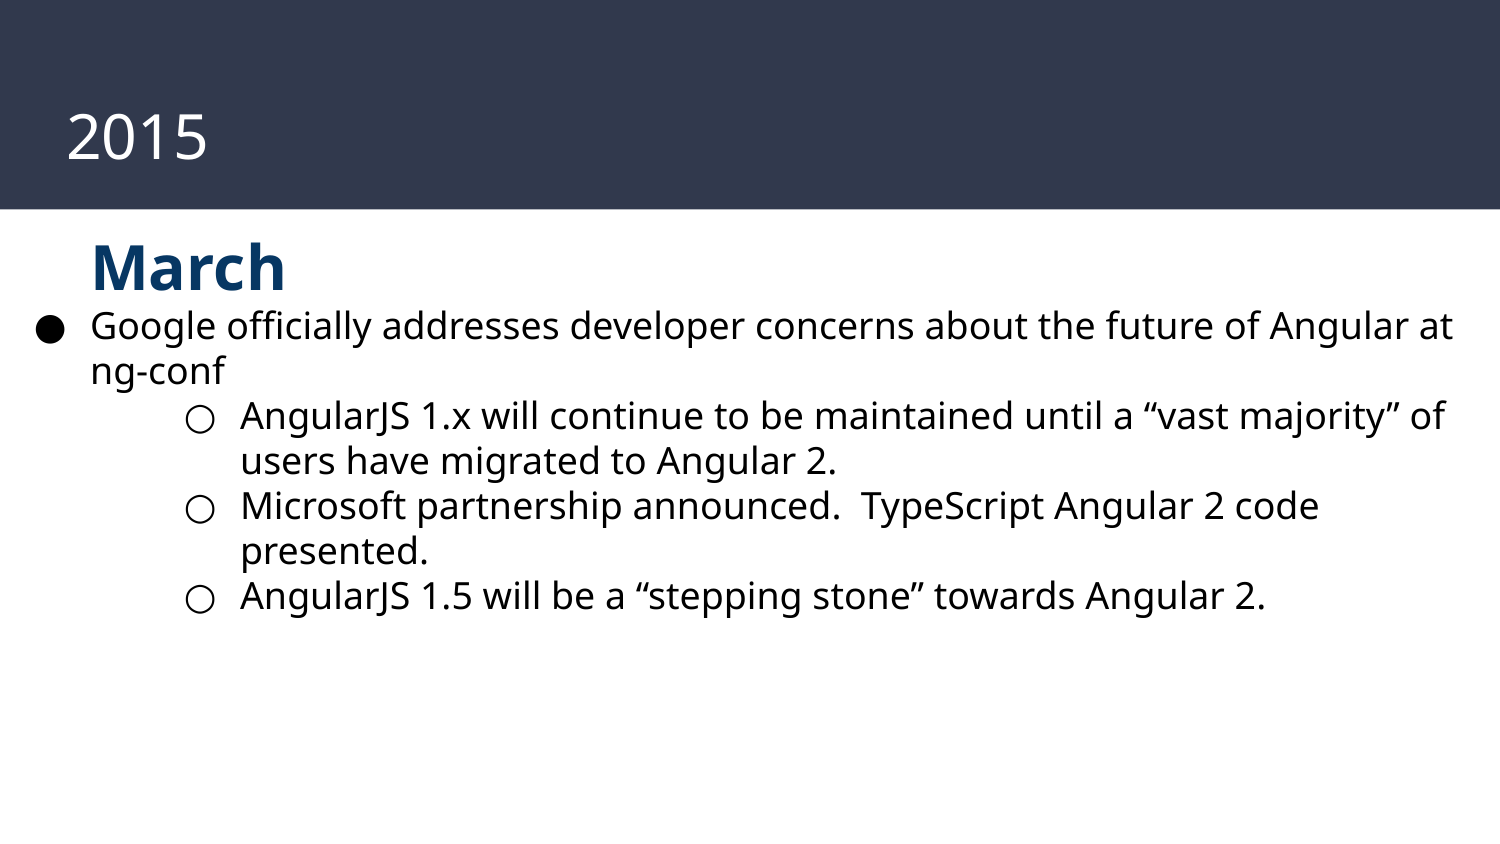

# 2015
March
Google officially addresses developer concerns about the future of Angular at ng-conf
AngularJS 1.x will continue to be maintained until a “vast majority” of users have migrated to Angular 2.
Microsoft partnership announced. TypeScript Angular 2 code presented.
AngularJS 1.5 will be a “stepping stone” towards Angular 2.